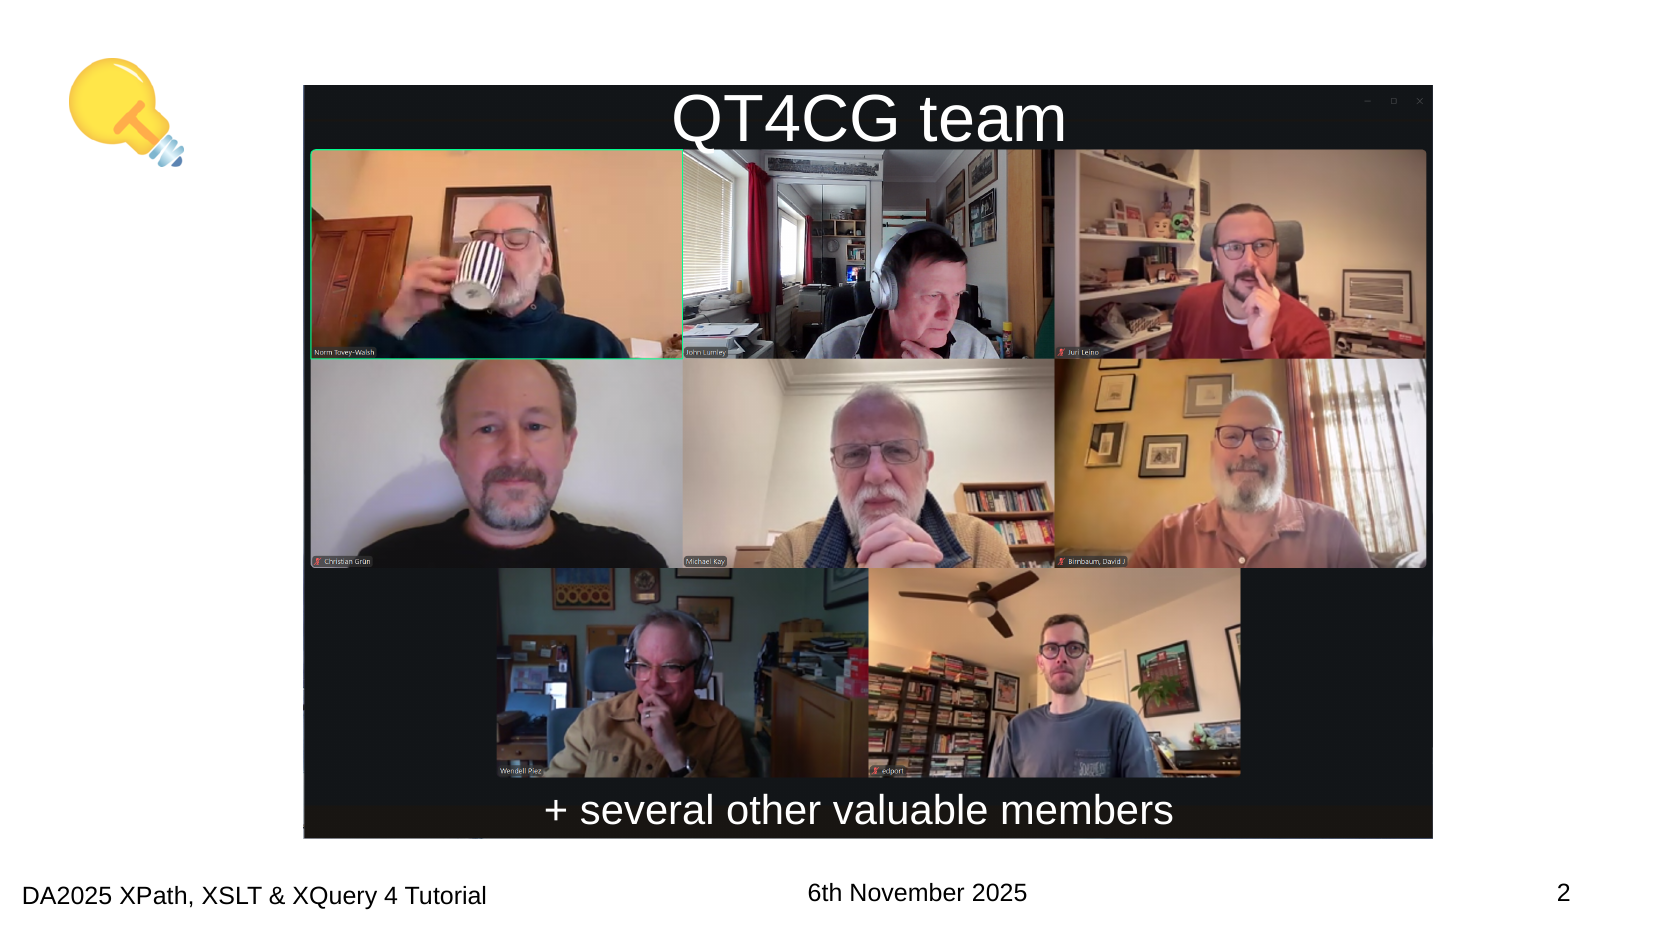

QT4CG team
+ several other valuable members
2
6th November 2025
DA2025 XPath, XSLT & XQuery 4 Tutorial